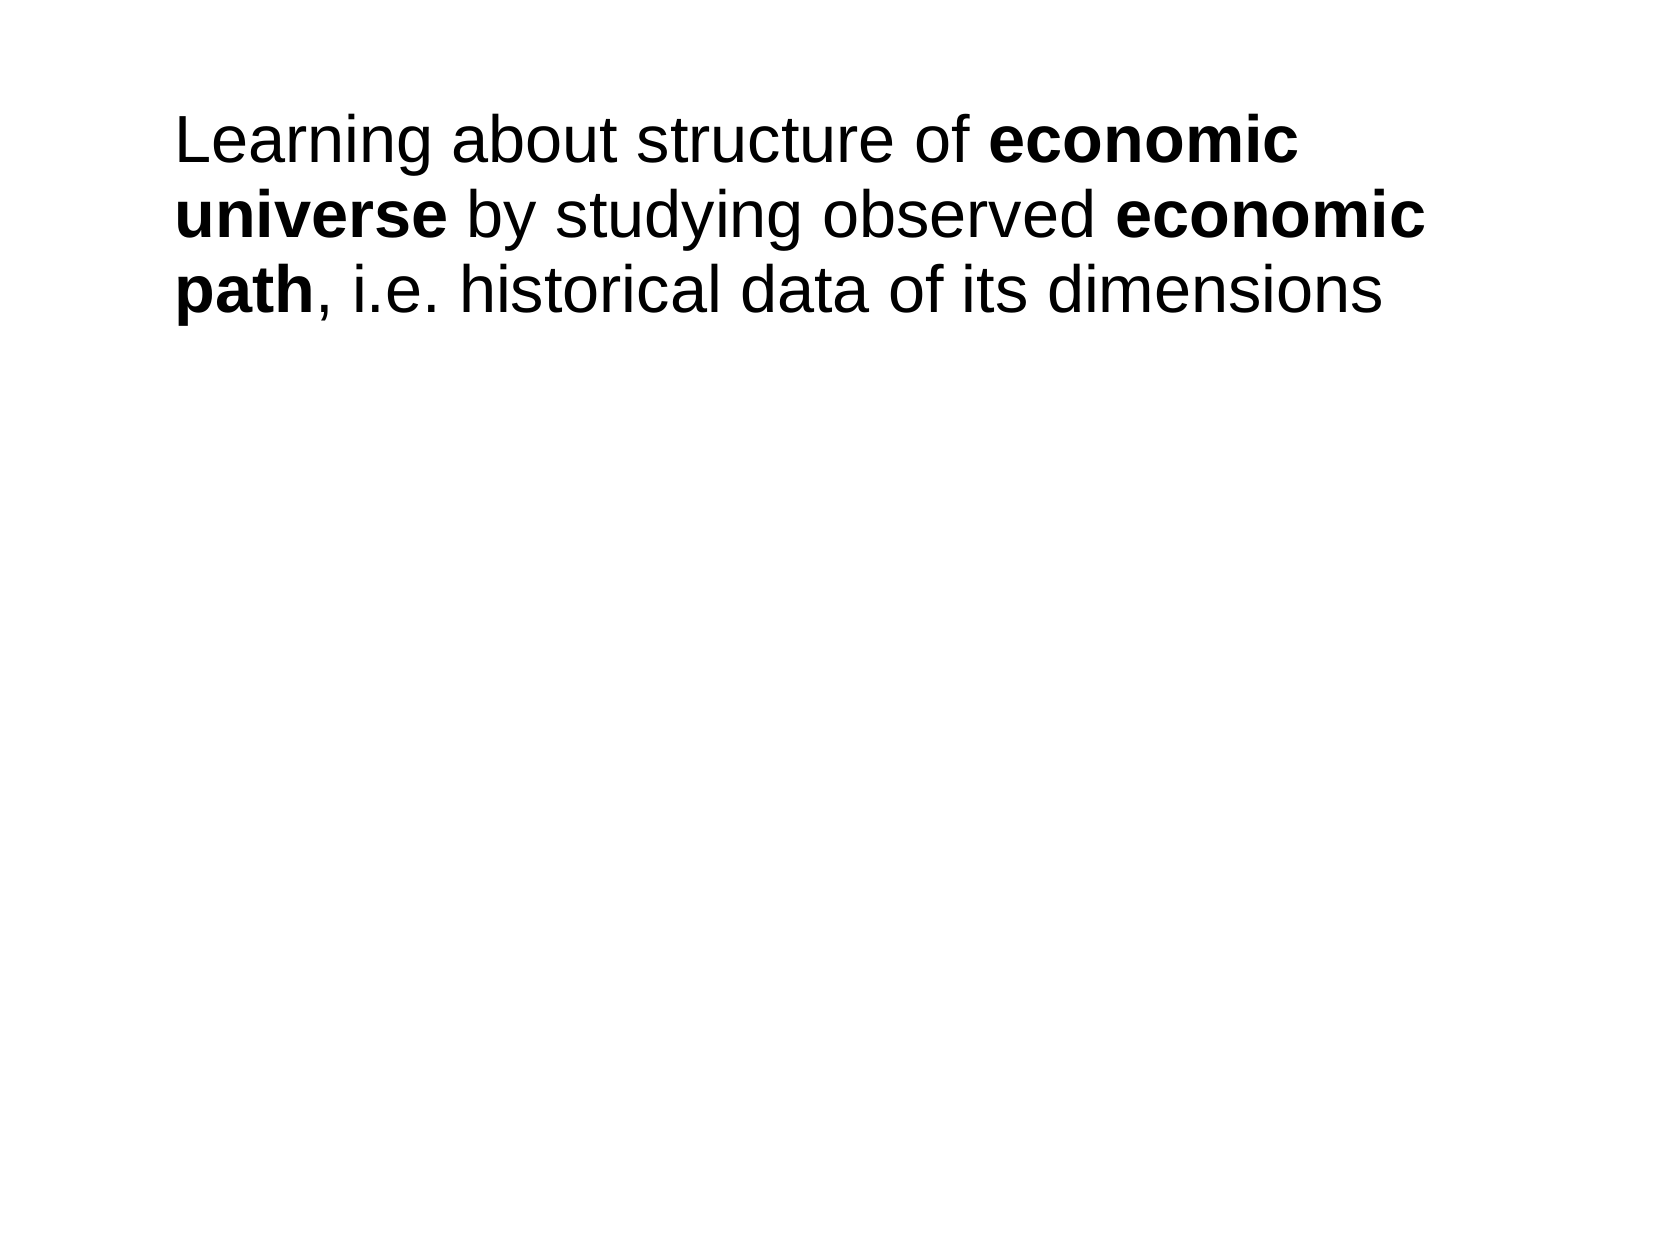

Learning about structure of economic universe by studying observed economic path, i.e. historical data of its dimensions